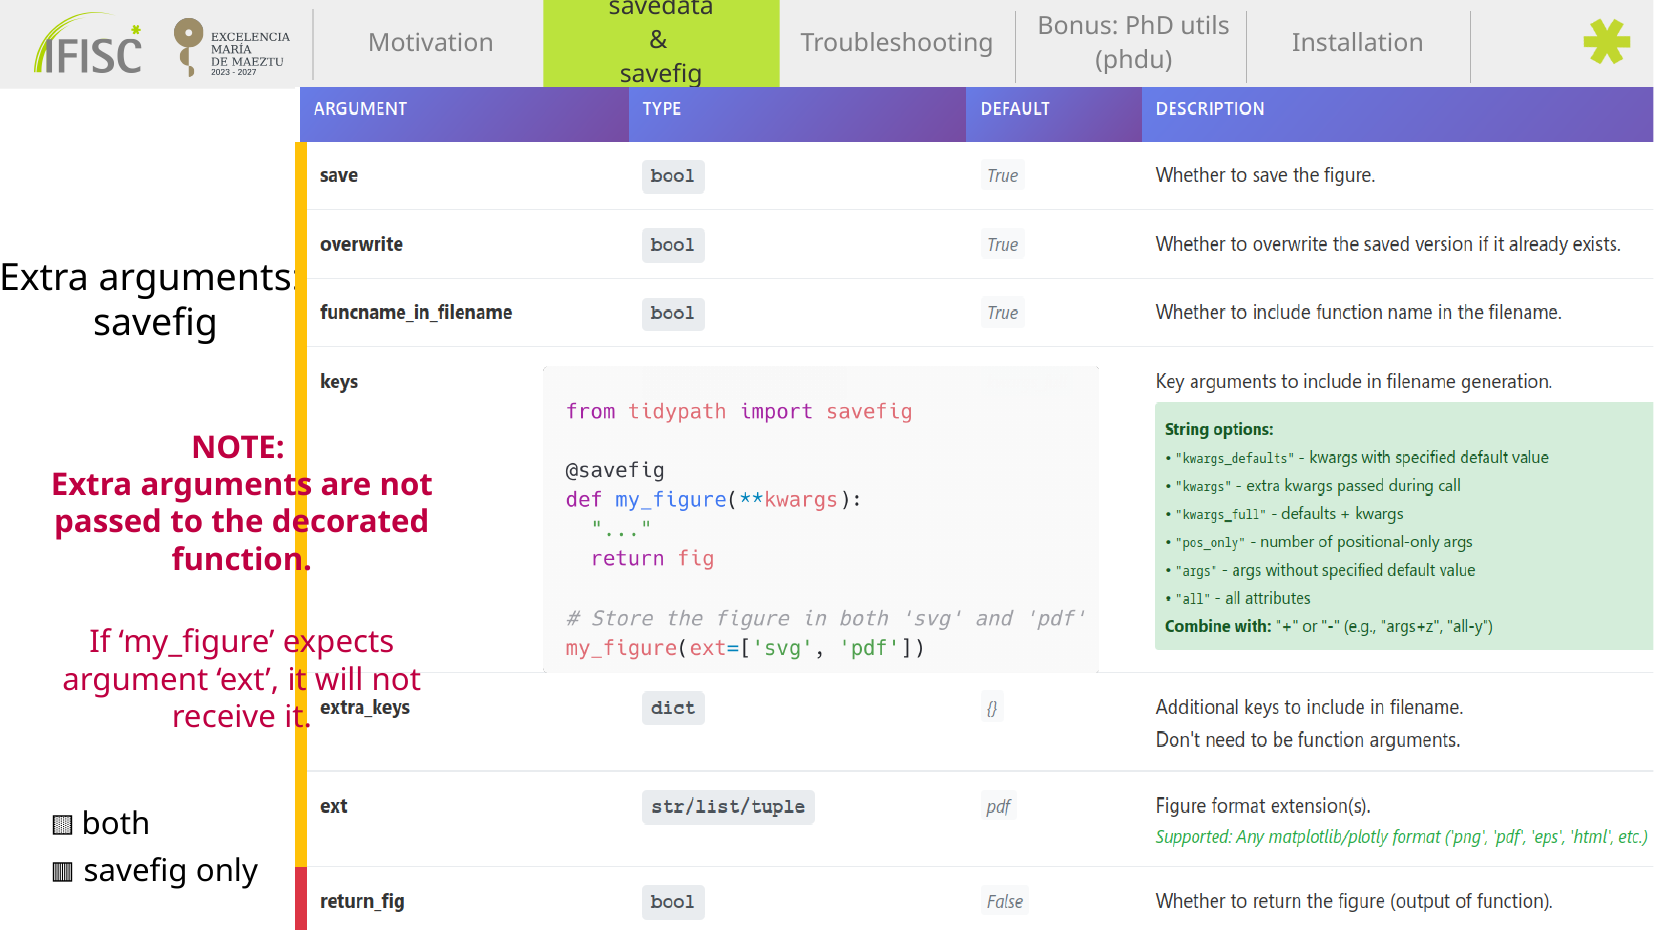

Troubleshooting
savedata
&
savefig
Motivation
Bonus: PhD utils (phdu)
Installation
Extra arguments:
 savefig
NOTE:
Extra arguments are not passed to the decorated function.
If ‘my_figure’ expects argument ‘ext’, it will not receive it.
🟨 both
🟥 savefig only